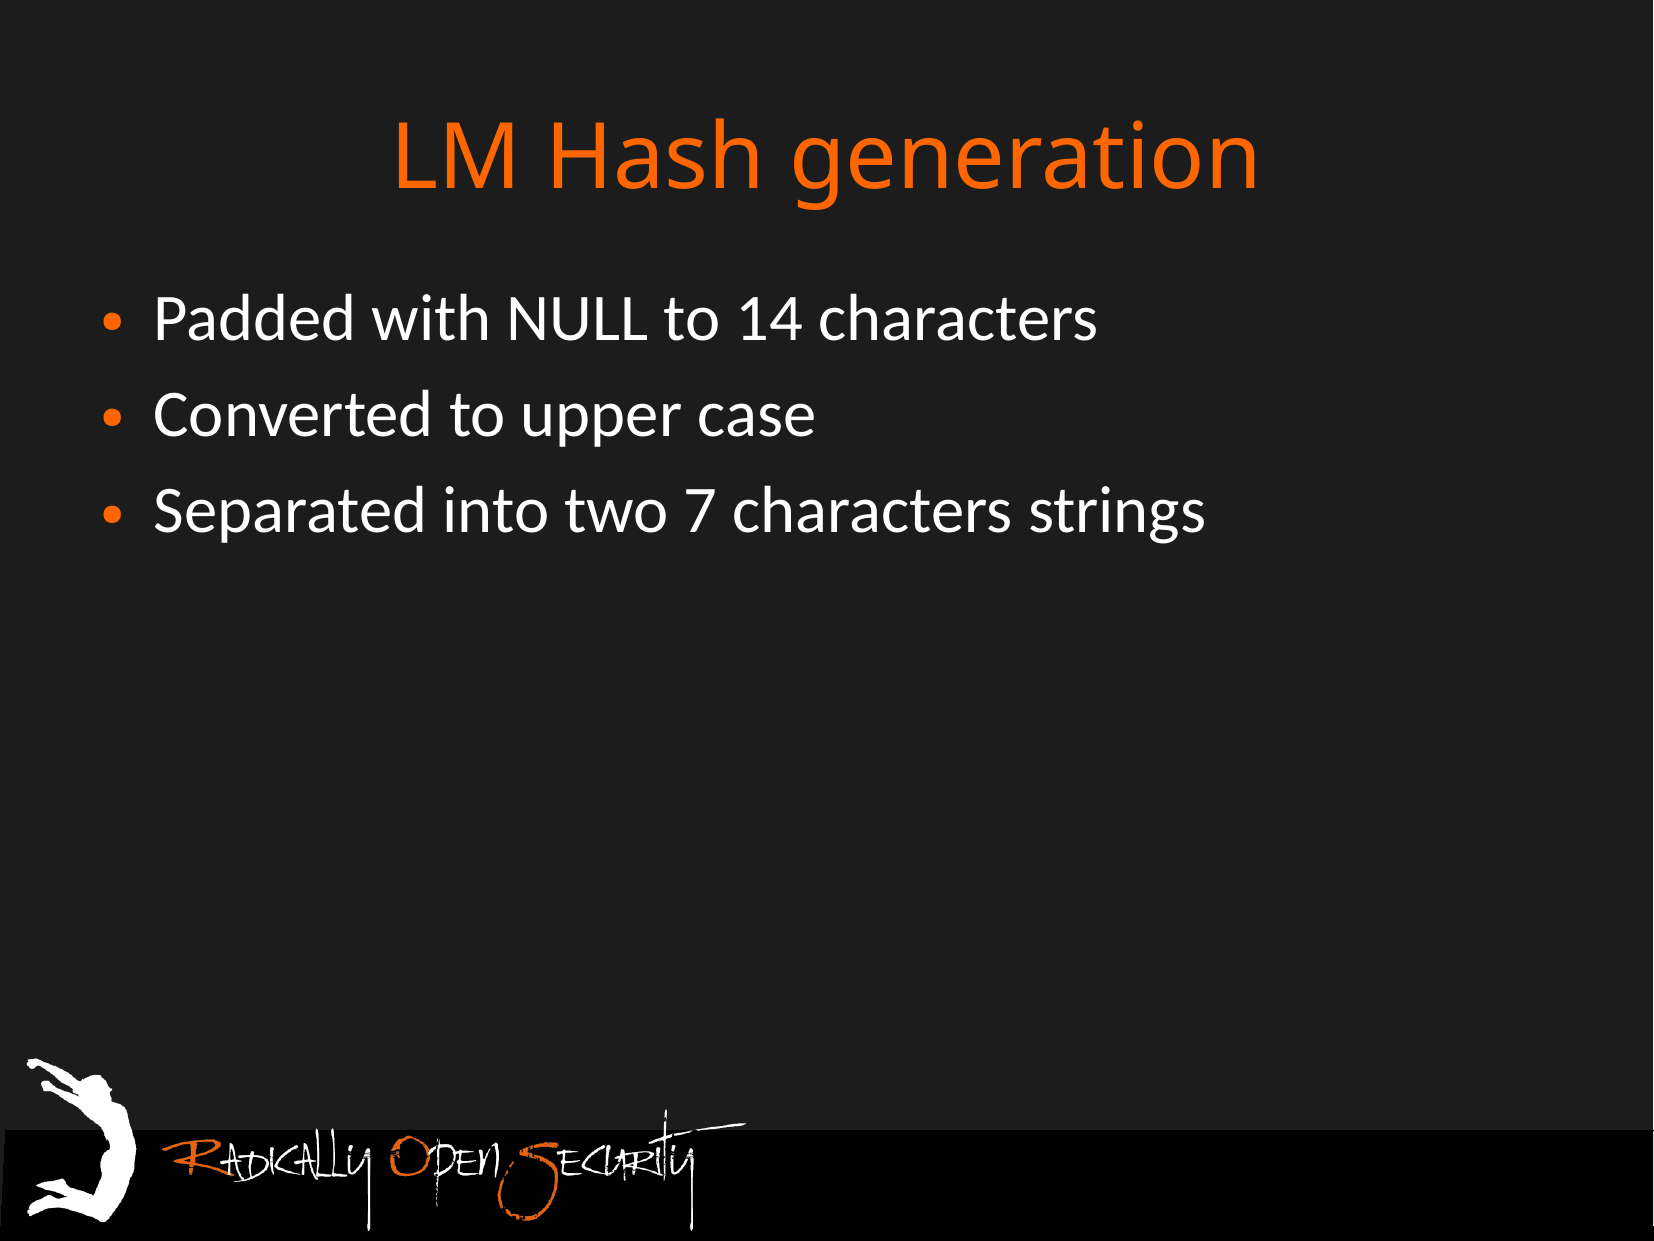

# LM Hash generation
Padded with NULL to 14 characters
Converted to upper case
Separated into two 7 characters strings